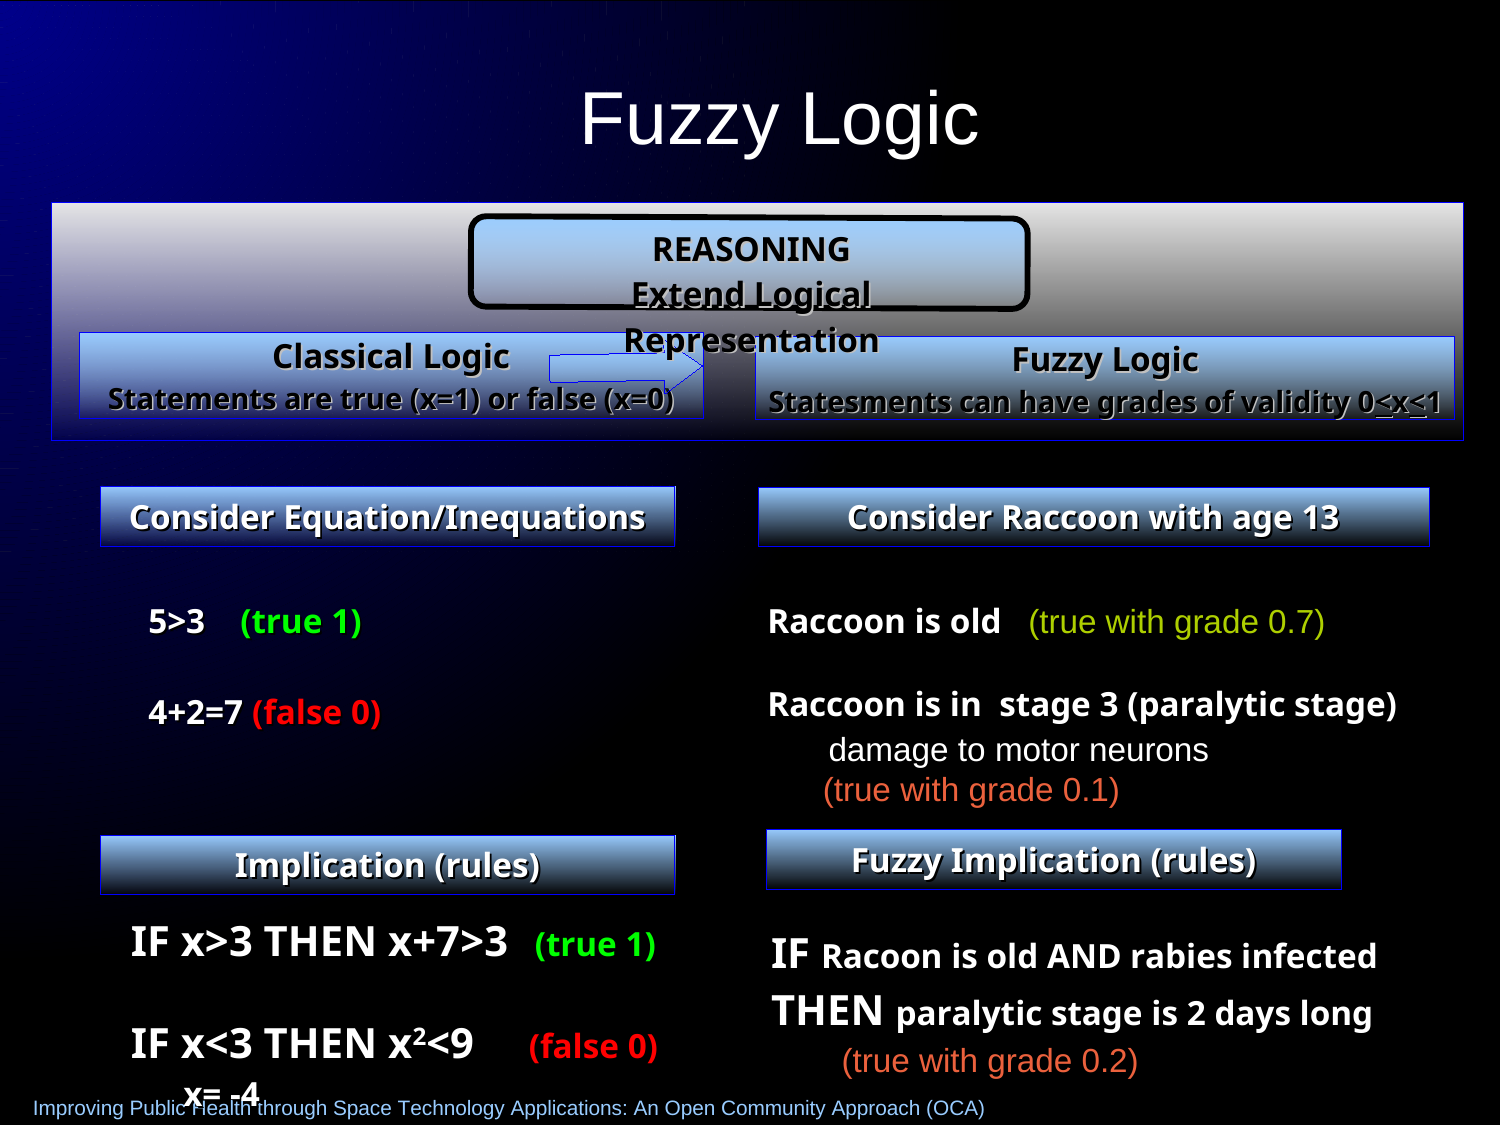

# Fuzzy Logic
REASONING
Extend Logical Representation
Classical Logic
Statements are true (x=1) or false (x=0)
Fuzzy Logic
Statesments can have grades of validity 0<x<1
Consider Equation/Inequations
Consider Raccoon with age 13
5>3 (true 1)
4+2=7 (false 0)
Raccoon is old (true with grade 0.7)
Raccoon is in stage 3 (paralytic stage)
 damage to motor neurons
 (true with grade 0.1)
Fuzzy Implication (rules)
Implication (rules)
IF x>3 THEN x+7>3 (true 1)
IF x<3 THEN x2<9 (false 0)
 x= -4
IF Racoon is old AND rabies infected
THEN paralytic stage is 2 days long
 (true with grade 0.2)